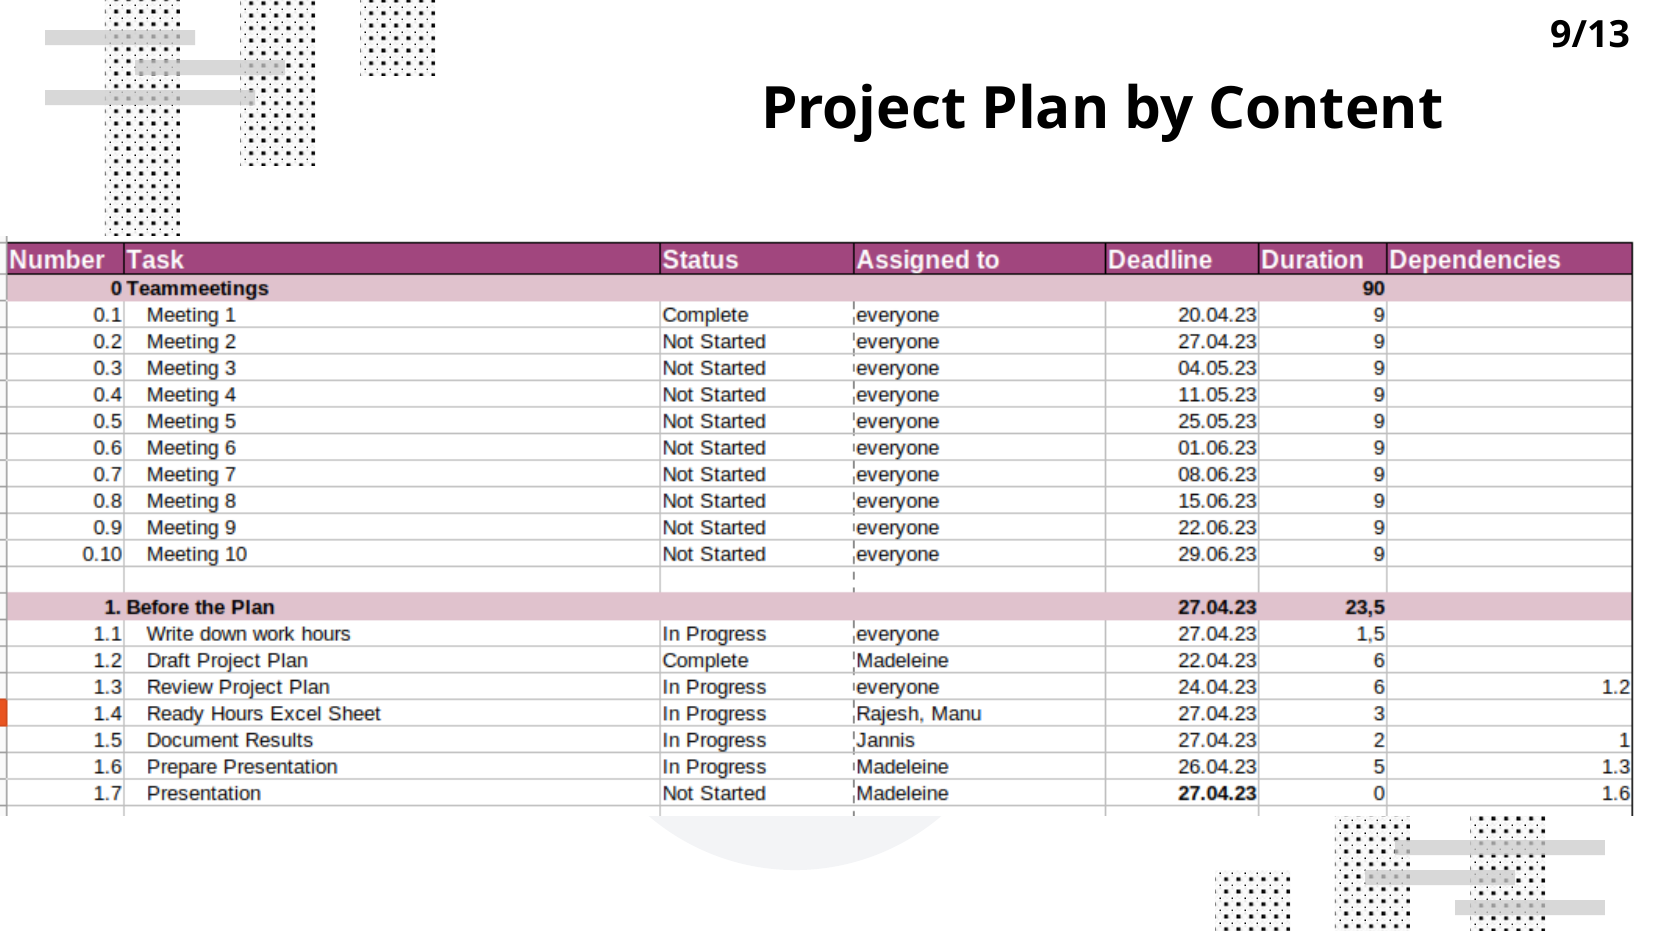

9/13
Project Plan by Content
To Note:
Total hours available: 600
Total hours needed according to info on the website: 330
Total hours estimated: 357 (Teammeetings included)
Presentations do not count into hours